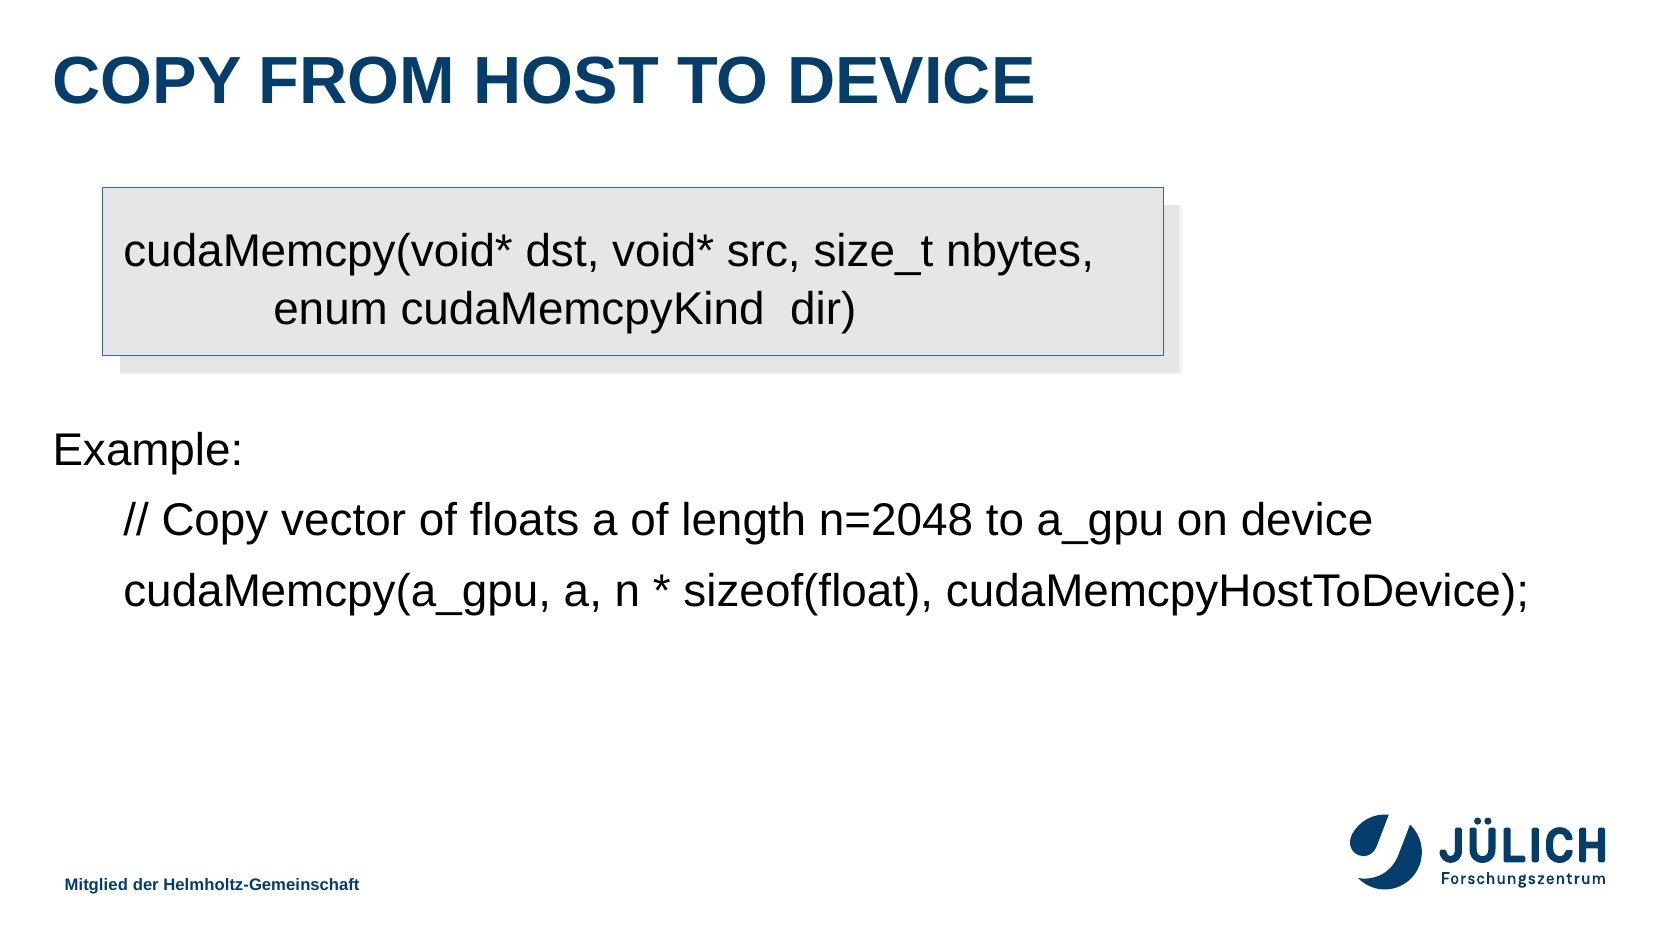

# Copy from host to device
cudaMemcpy(void* dst, void* src, size_t nbytes,
		enum cudaMemcpyKind dir)
Example:
// Copy vector of floats a of length n=2048 to a_gpu on device
cudaMemcpy(a_gpu, a, n * sizeof(float), cudaMemcpyHostToDevice);